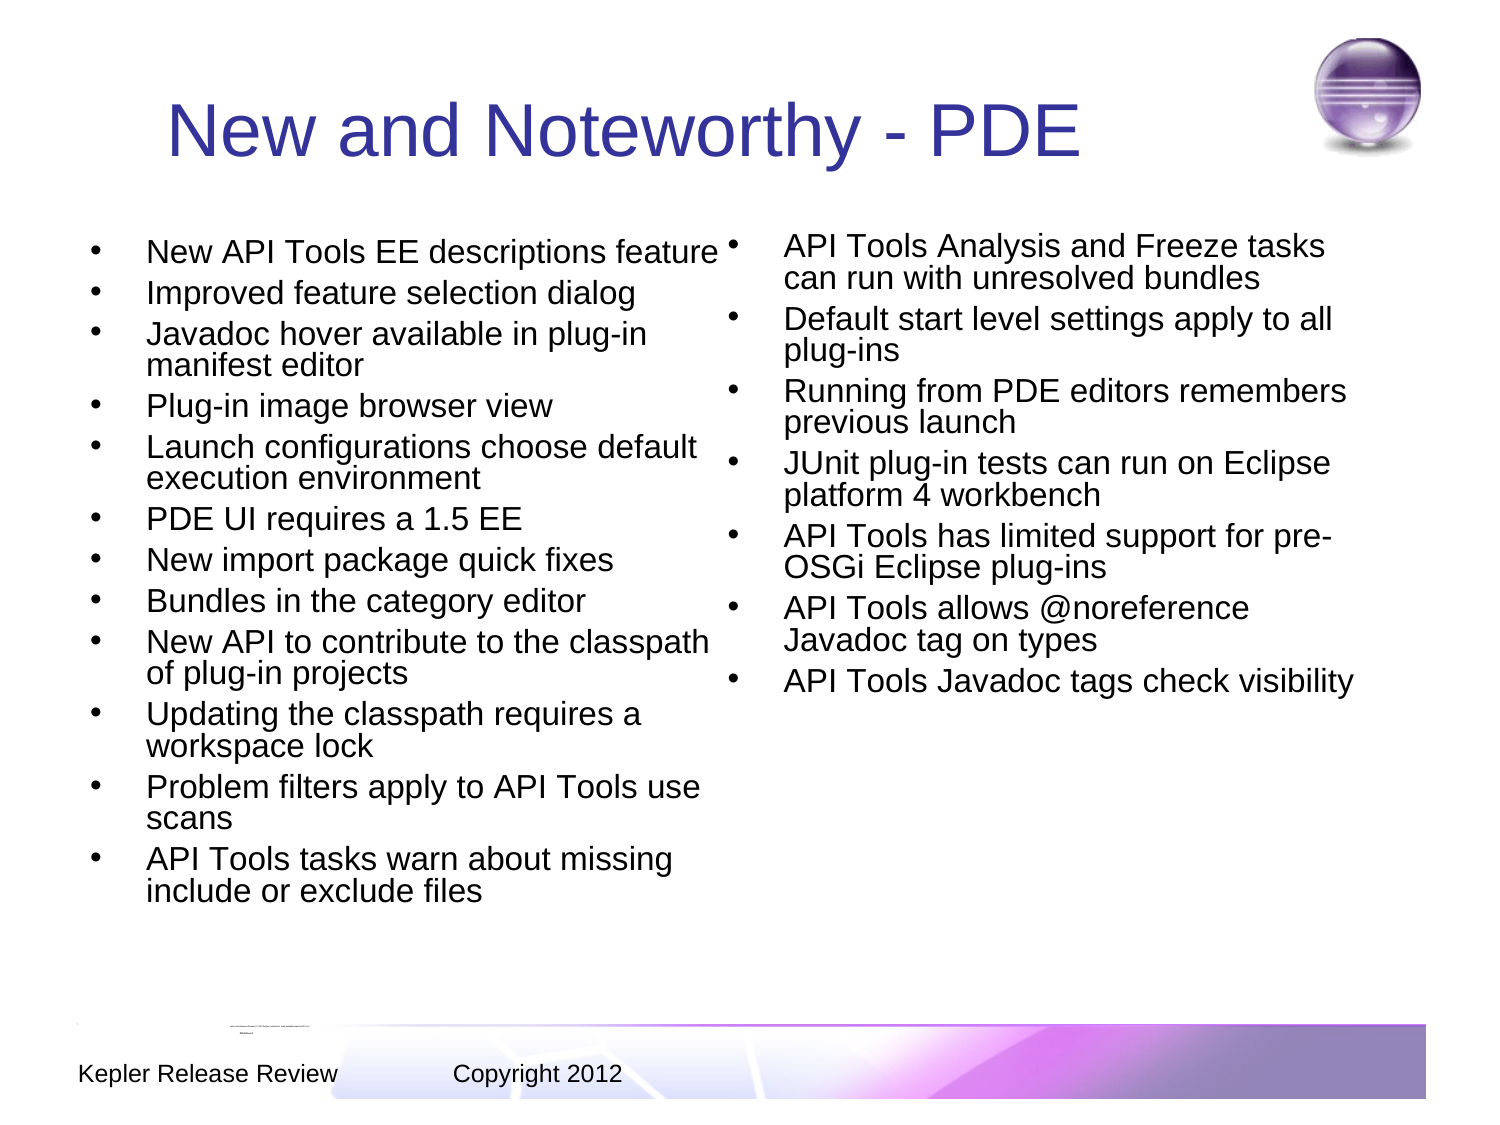

# New and Noteworthy - PDE
API Tools Analysis and Freeze tasks can run with unresolved bundles
Default start level settings apply to all plug-ins
Running from PDE editors remembers previous launch
JUnit plug-in tests can run on Eclipse platform 4 workbench
API Tools has limited support for pre-OSGi Eclipse plug-ins
API Tools allows @noreference Javadoc tag on types
API Tools Javadoc tags check visibility
New API Tools EE descriptions feature
Improved feature selection dialog
Javadoc hover available in plug-in manifest editor
Plug-in image browser view
Launch configurations choose default execution environment
PDE UI requires a 1.5 EE
New import package quick fixes
Bundles in the category editor
New API to contribute to the classpath of plug-in projects
Updating the classpath requires a workspace lock
Problem filters apply to API Tools use scans
API Tools tasks warn about missing include or exclude files
7
Copyright 2012